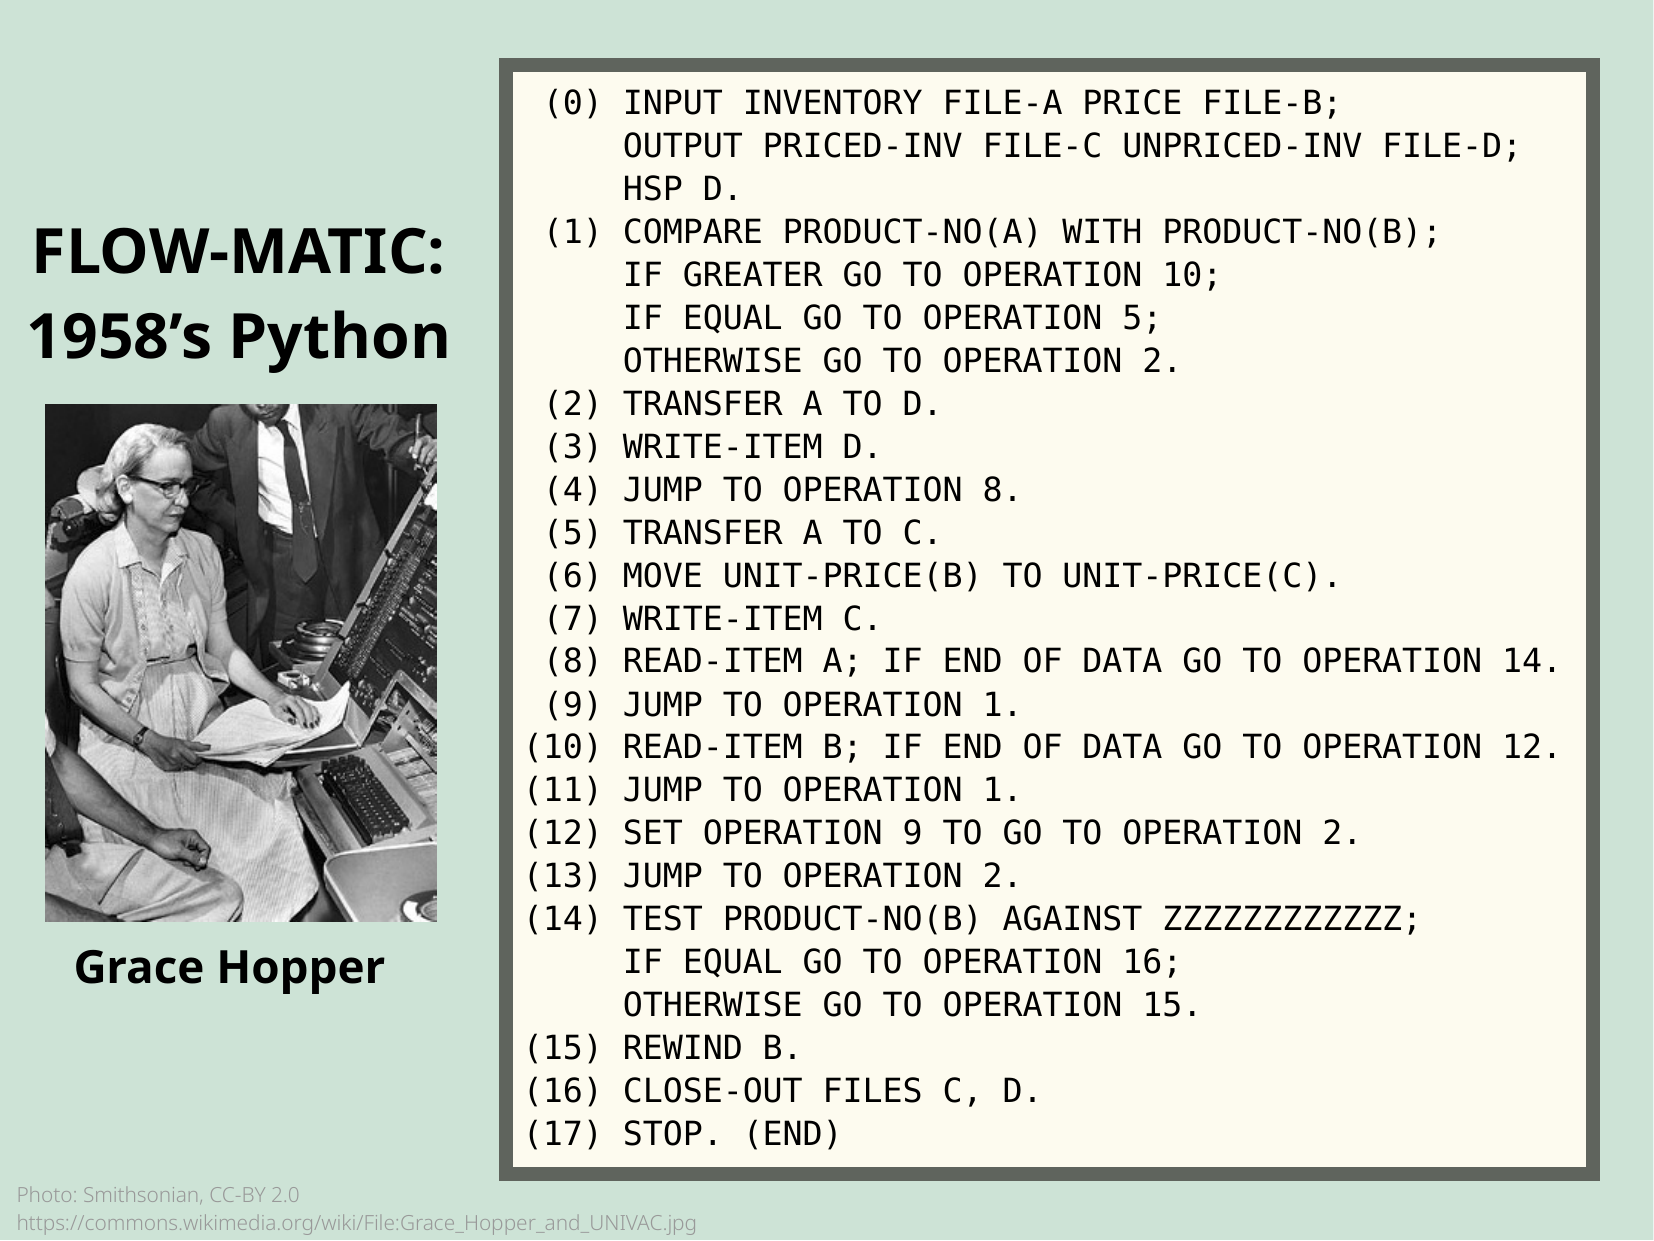

# FLOW-MATIC: 1958’s Python
Grace Hopper
Photo: Smithsonian, CC-BY 2.0 https://commons.wikimedia.org/wiki/File:Grace_Hopper_and_UNIVAC.jpg